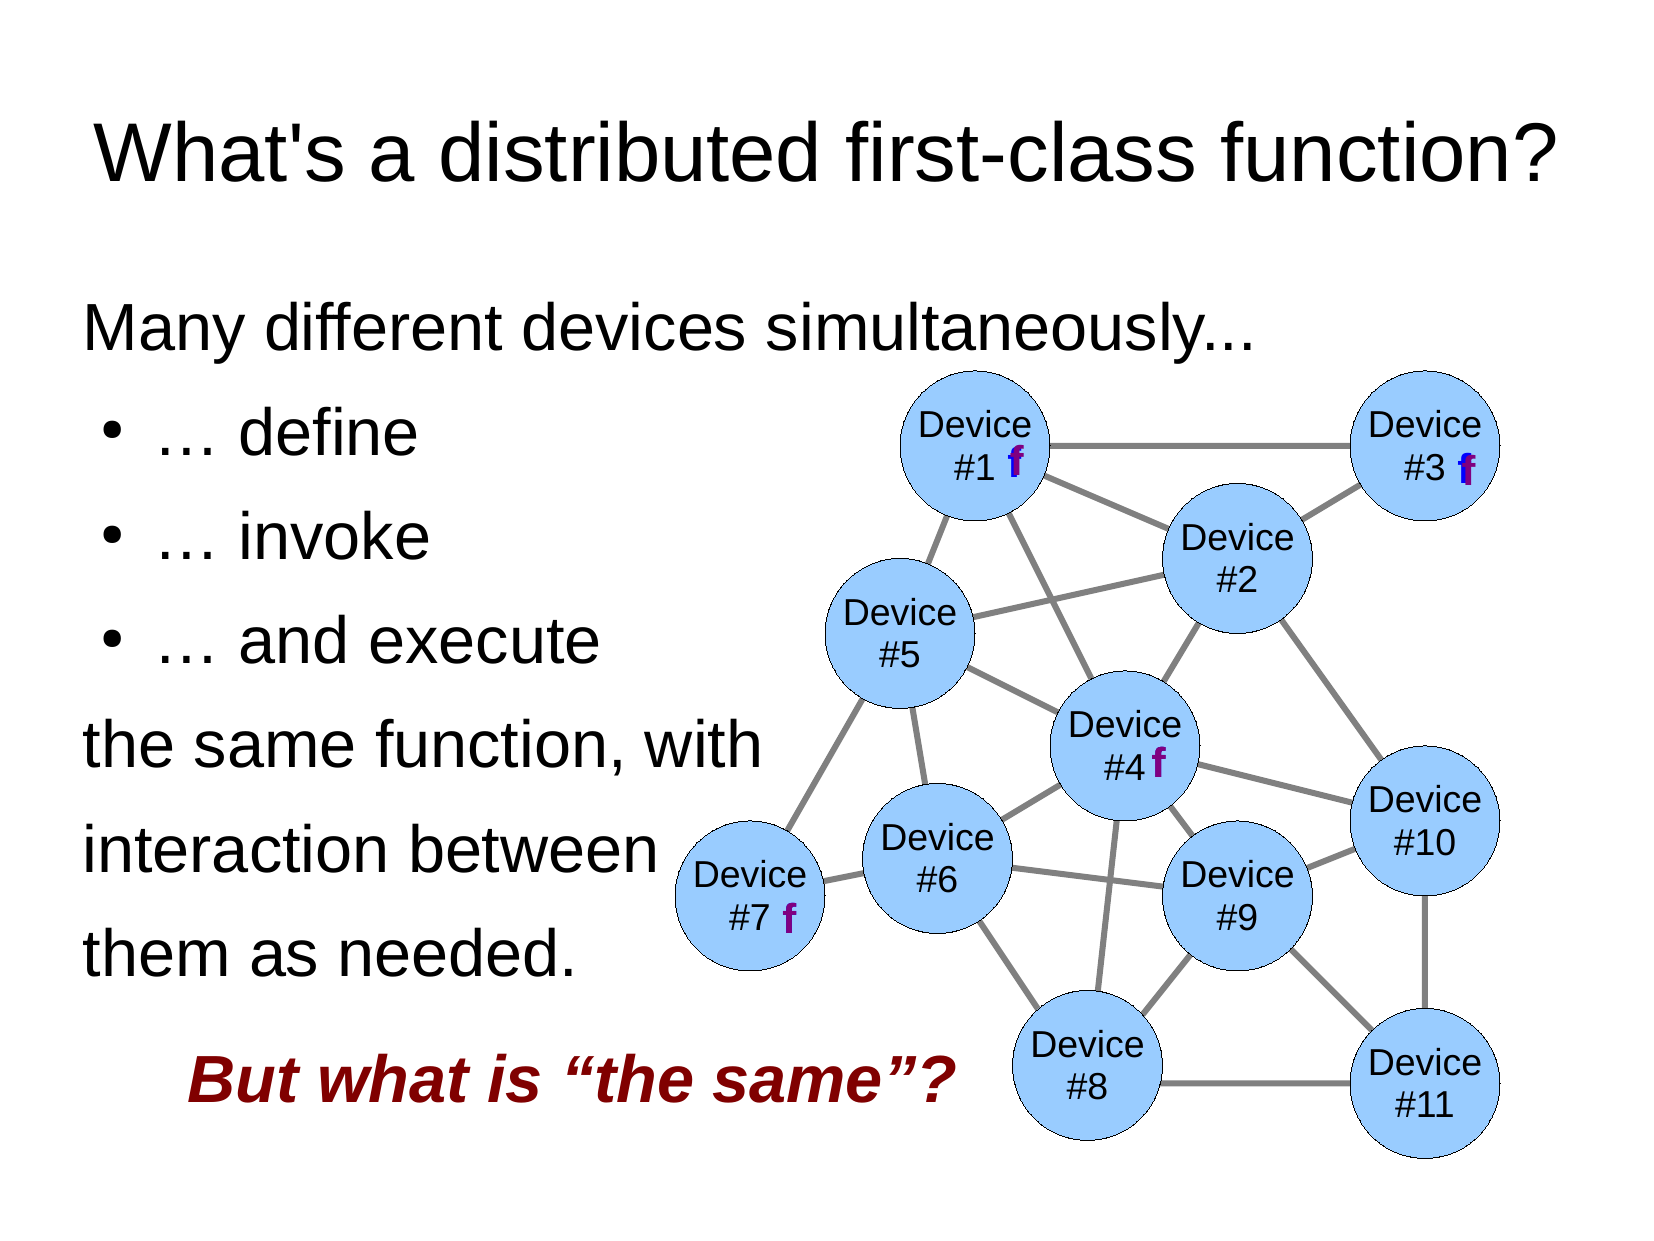

# What's a distributed first-class function?
Many different devices simultaneously...
… define
… invoke
… and execute
the same function, with
interaction between
them as needed.
Device
#1
Device
#3
f
f
f
f
f
f
Device
#2
Device
#5
Device
#4
f
f
Device
#10
Device
#6
Device
#7
Device
#9
f
Device
#8
Device
#11
But what is “the same”?